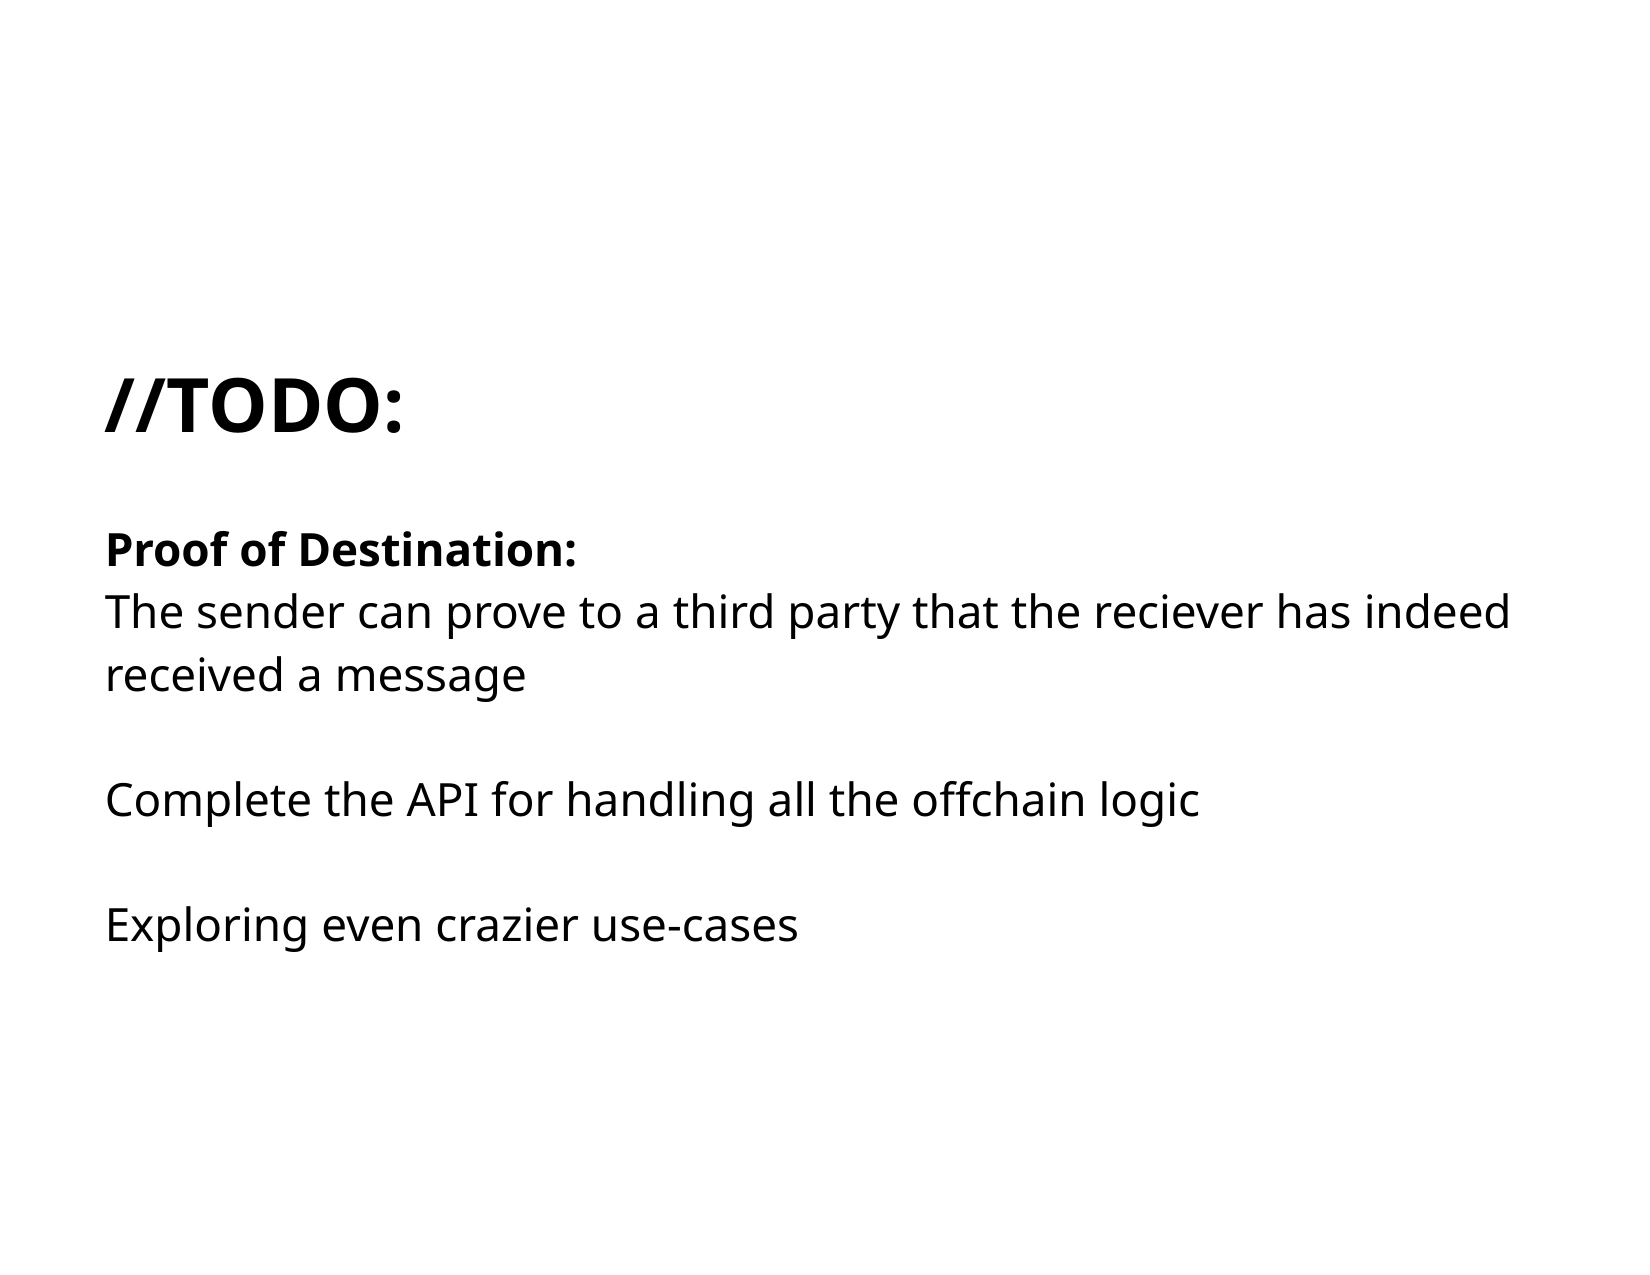

//TODO:
Proof of Destination:
The sender can prove to a third party that the reciever has indeed received a message
Complete the API for handling all the offchain logic
Exploring even crazier use-cases